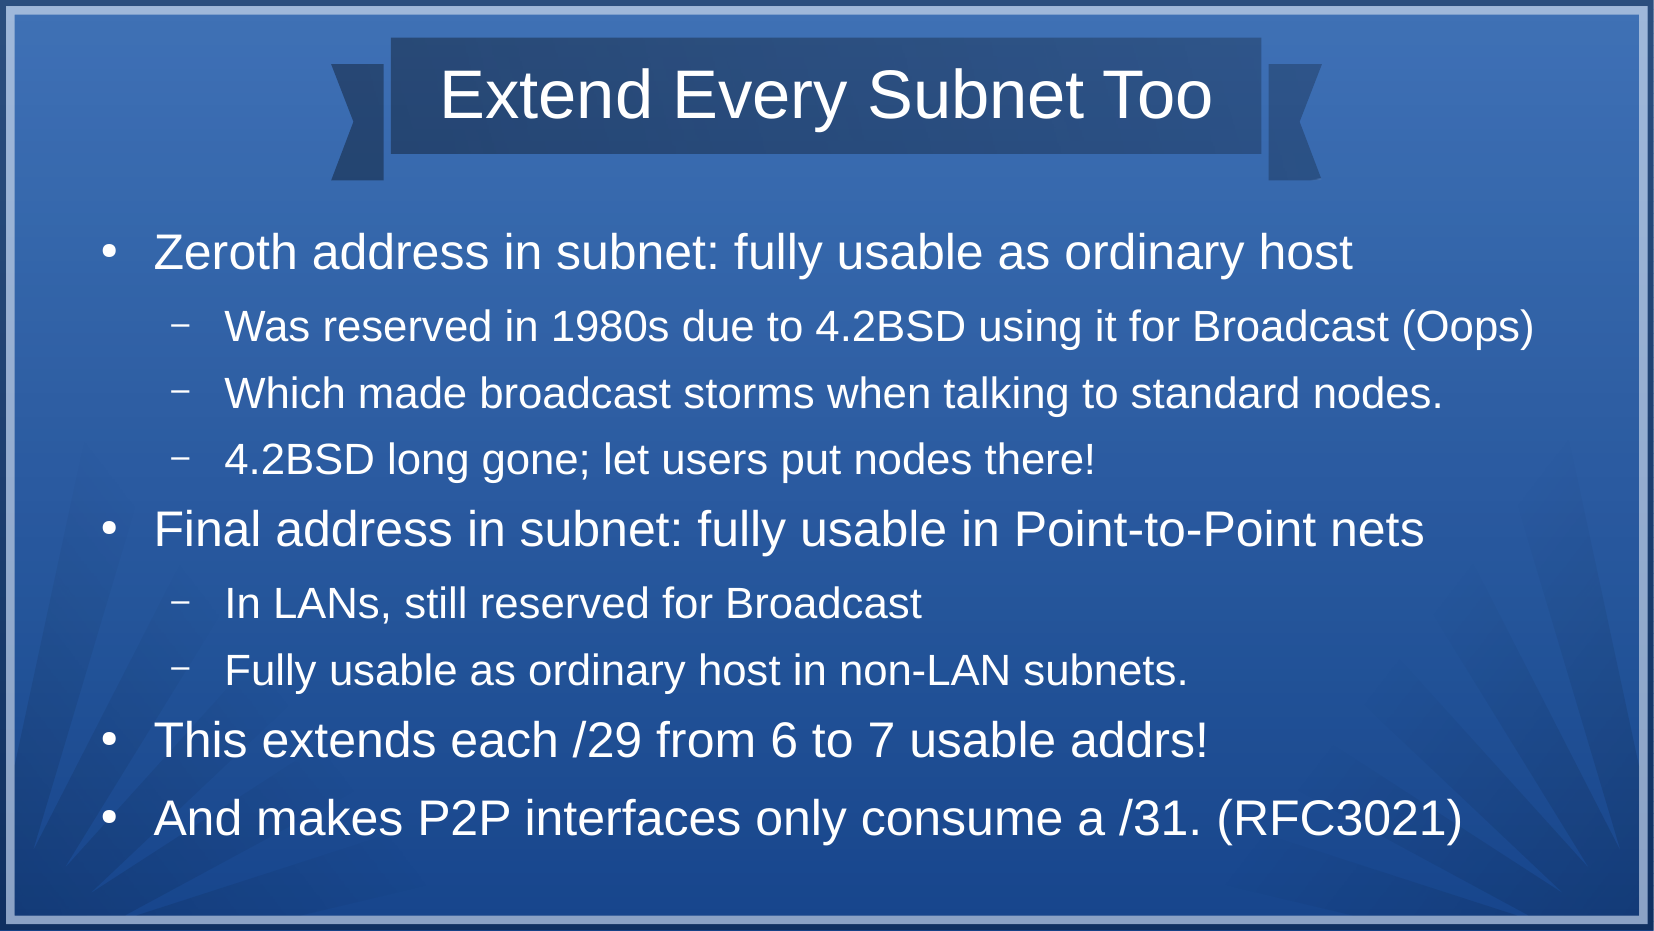

# Extend Every Subnet Too
Zeroth address in subnet: fully usable as ordinary host
Was reserved in 1980s due to 4.2BSD using it for Broadcast (Oops)
Which made broadcast storms when talking to standard nodes.
4.2BSD long gone; let users put nodes there!
Final address in subnet: fully usable in Point-to-Point nets
In LANs, still reserved for Broadcast
Fully usable as ordinary host in non-LAN subnets.
This extends each /29 from 6 to 7 usable addrs!
And makes P2P interfaces only consume a /31. (RFC3021)